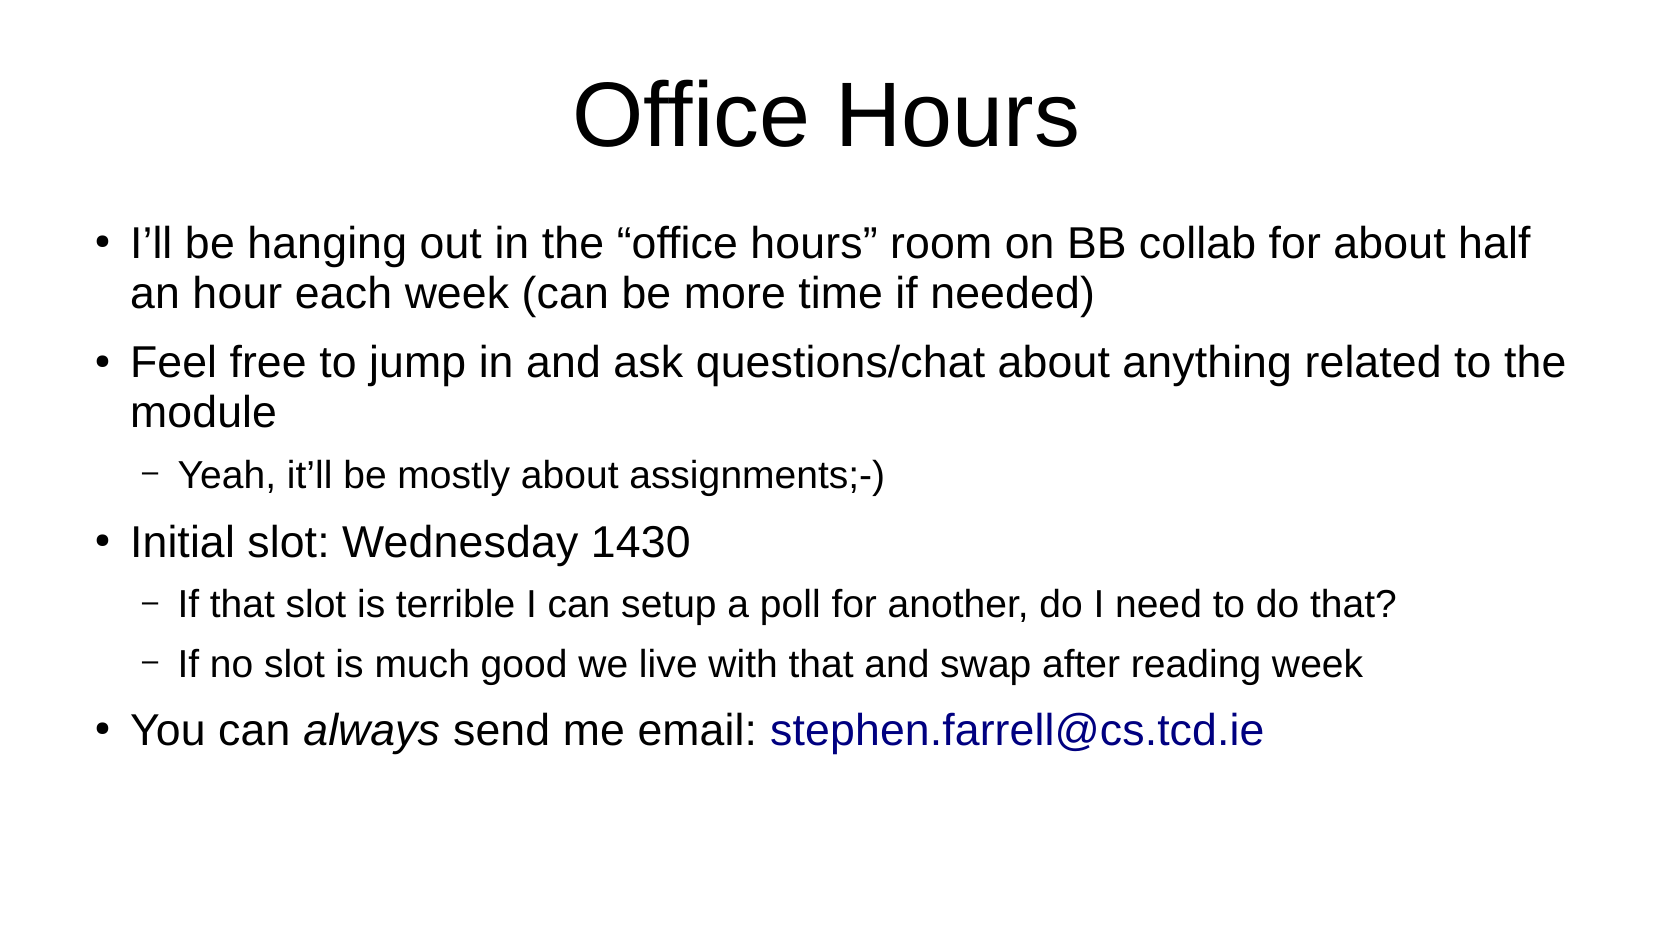

# Office Hours
I’ll be hanging out in the “office hours” room on BB collab for about half an hour each week (can be more time if needed)
Feel free to jump in and ask questions/chat about anything related to the module
Yeah, it’ll be mostly about assignments;-)
Initial slot: Wednesday 1430
If that slot is terrible I can setup a poll for another, do I need to do that?
If no slot is much good we live with that and swap after reading week
You can always send me email: stephen.farrell@cs.tcd.ie